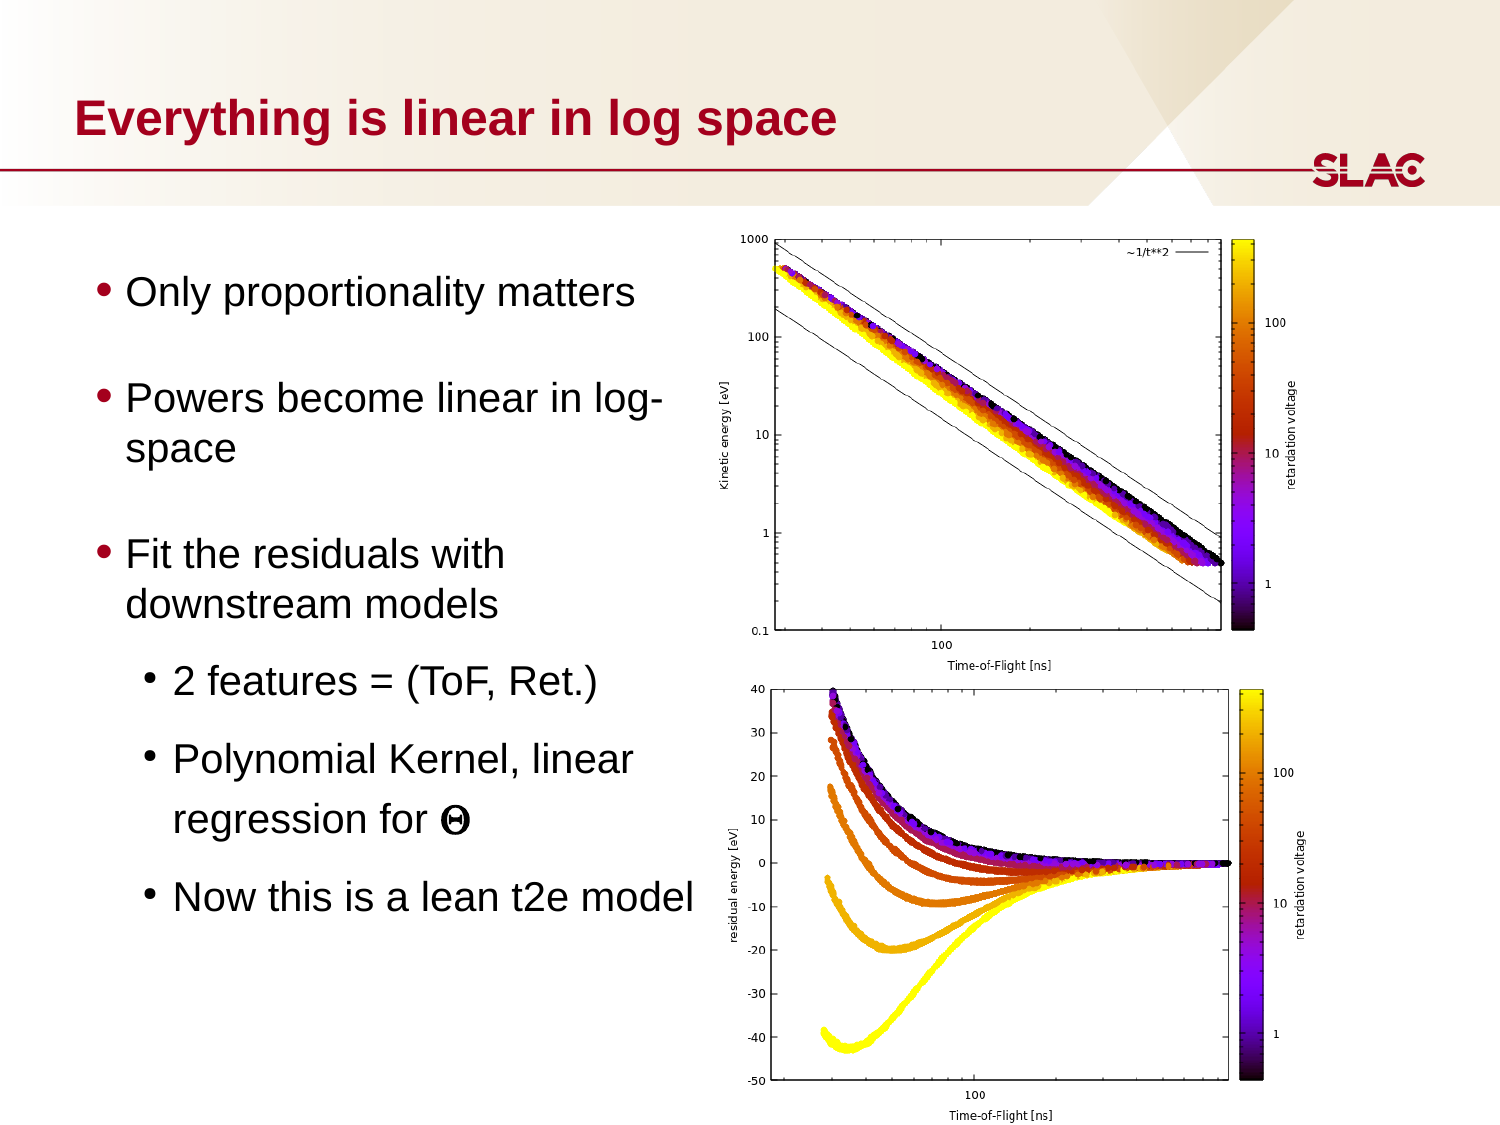

# Everything is linear in log space
Only proportionality matters
Powers become linear in log-space
Fit the residuals with downstream models
2 features = (ToF, Ret.)
Polynomial Kernel, linear regression for Q
Now this is a lean t2e model